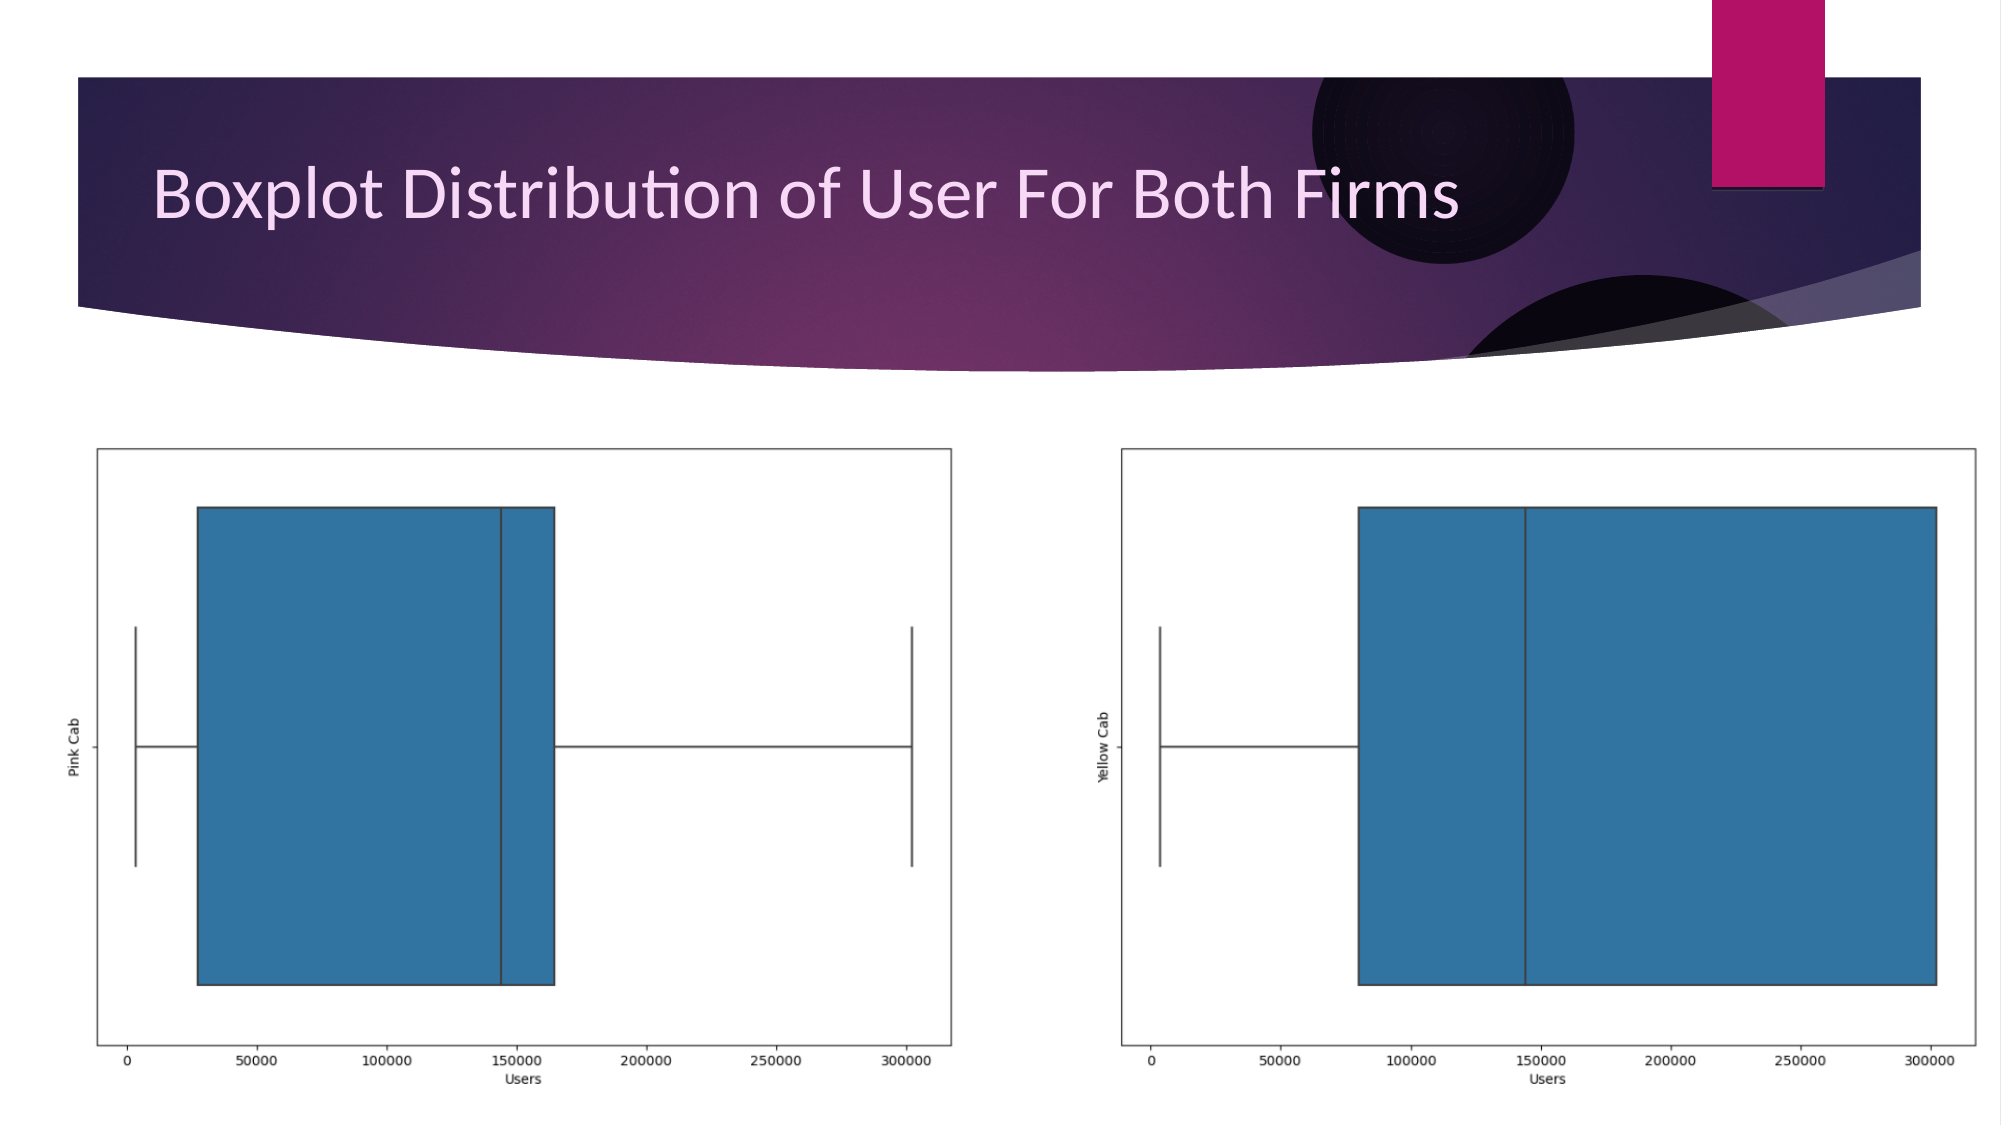

# Boxplot Distribution of User For Both Firms